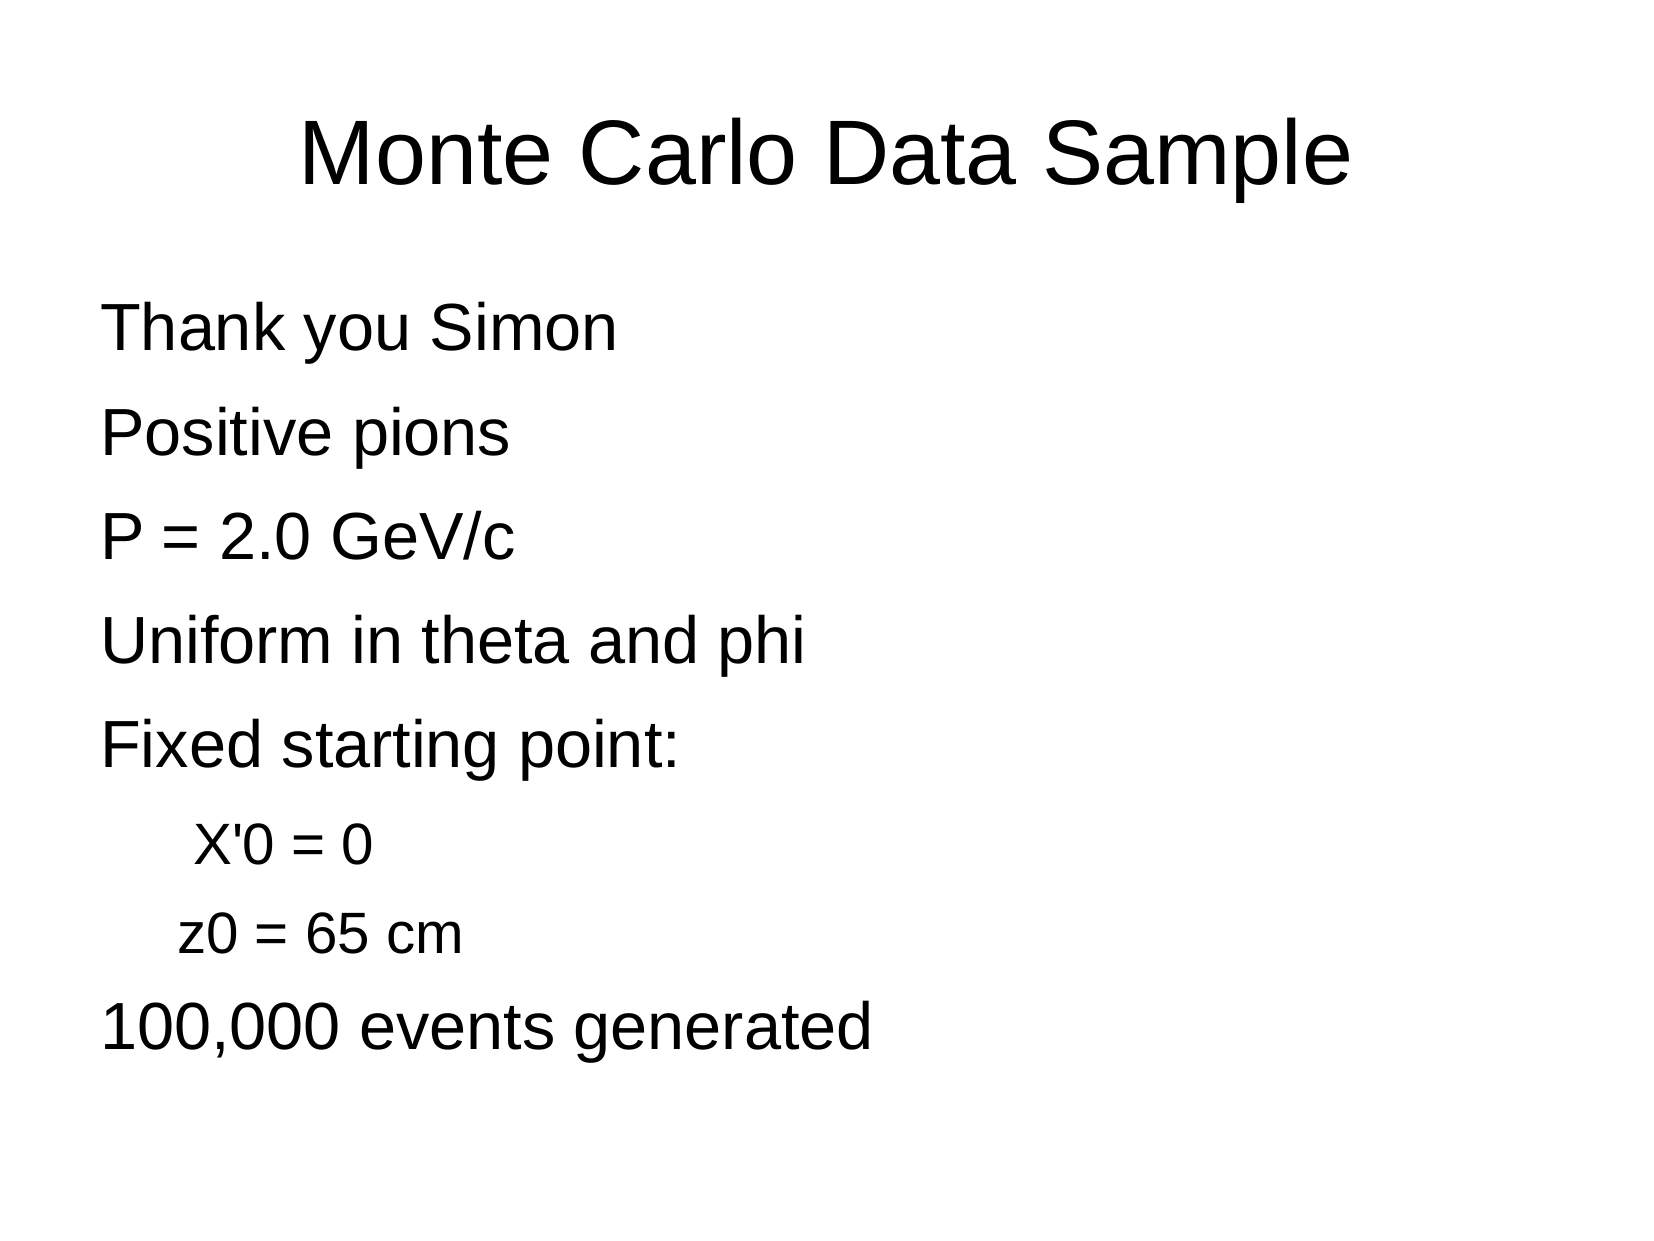

# Monte Carlo Data Sample
Thank you Simon
Positive pions
P = 2.0 GeV/c
Uniform in theta and phi
Fixed starting point:
 X'0 = 0
z0 = 65 cm
100,000 events generated